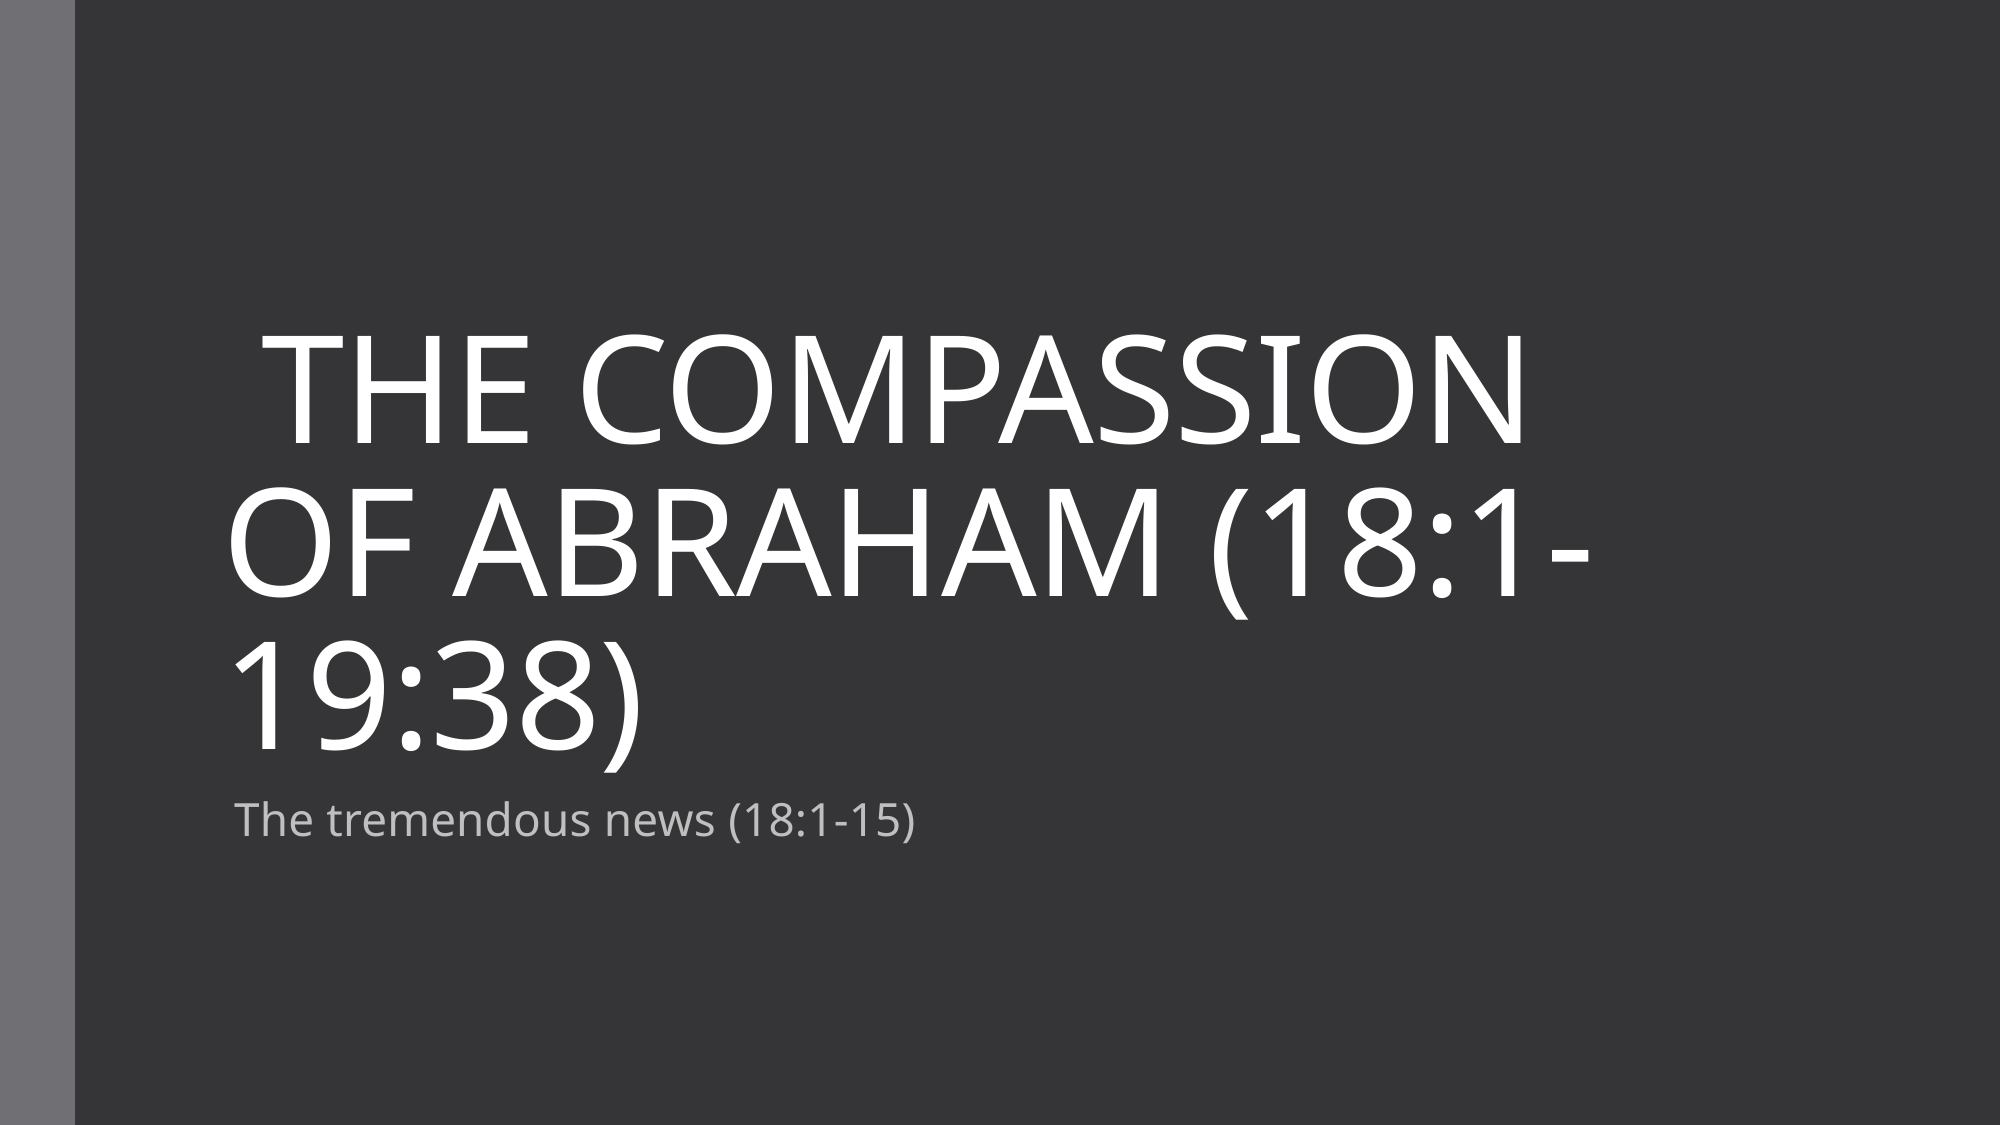

# THE COMPASSION OF ABRAHAM (18:1-19:38)
 The tremendous news (18:1-15)